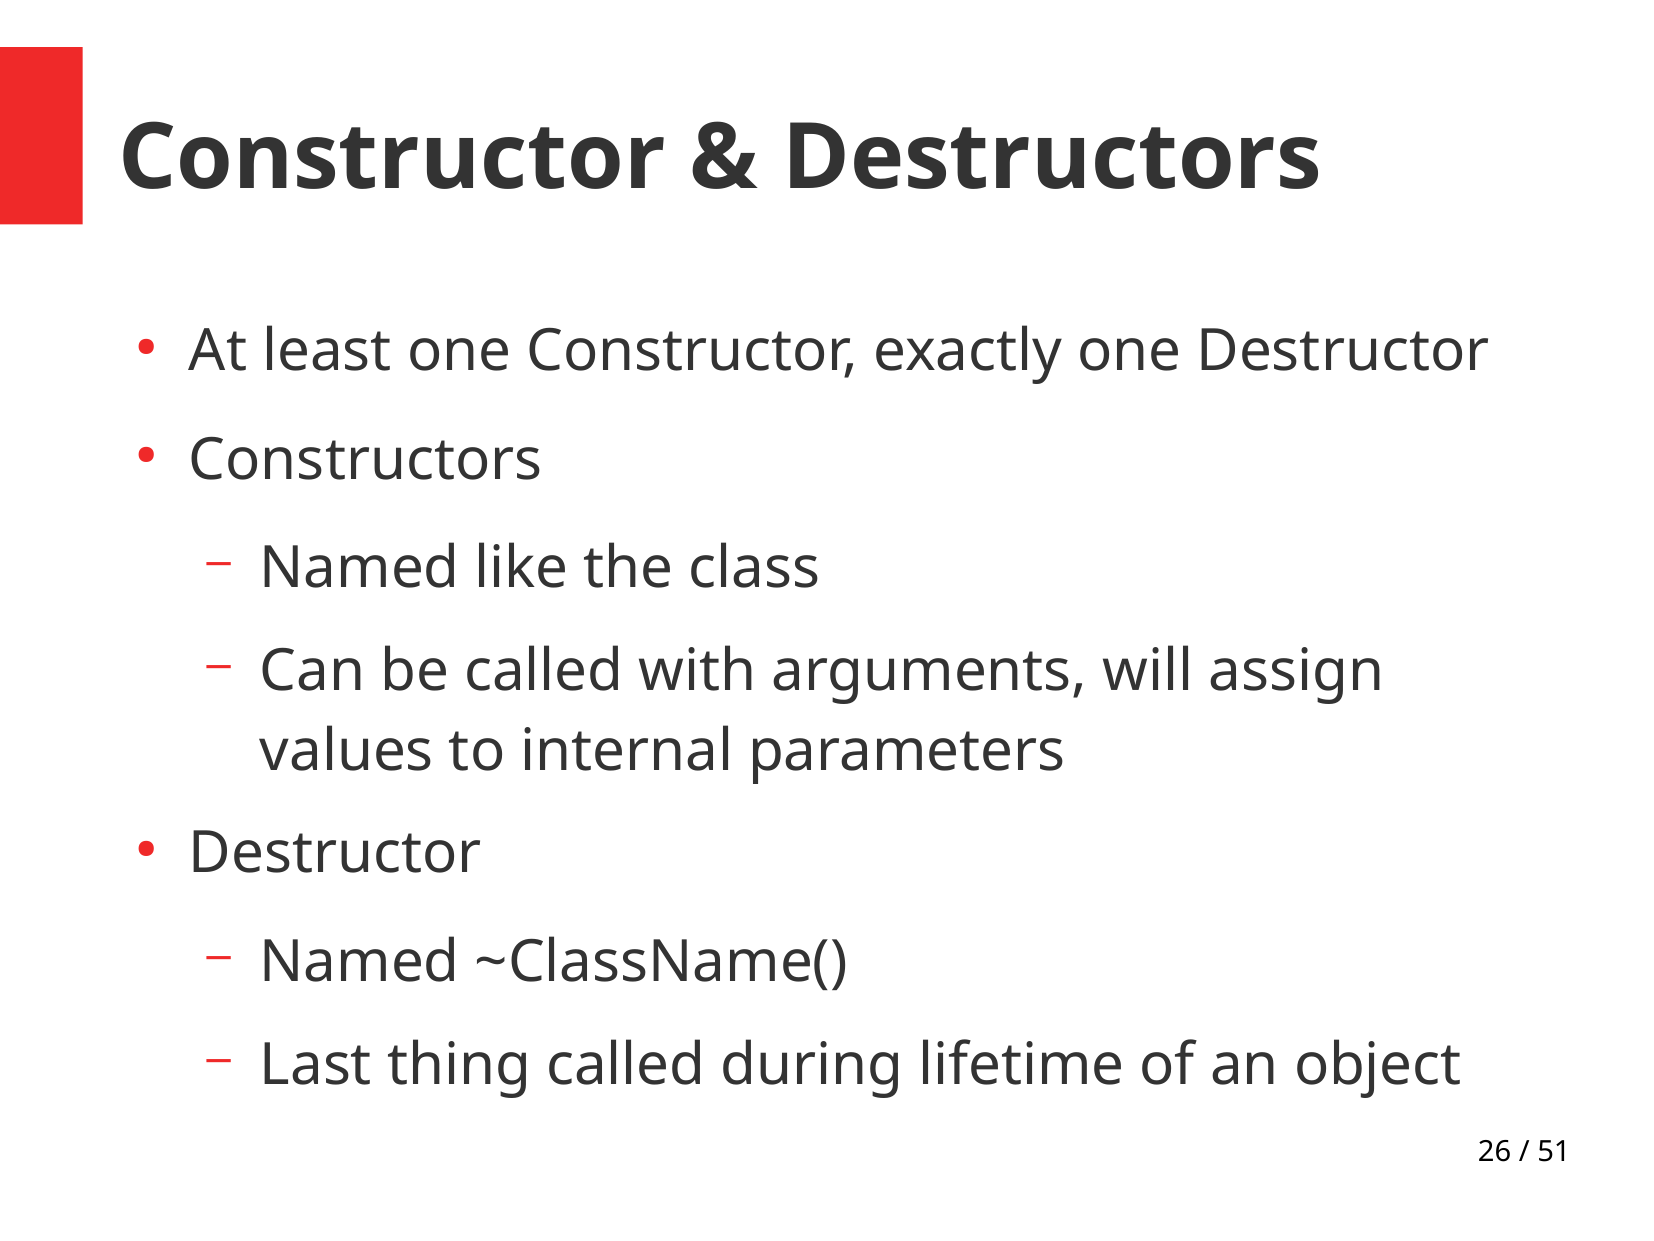

# Constructor & Destructors
At least one Constructor, exactly one Destructor
Constructors
Named like the class
Can be called with arguments, will assign values to internal parameters
Destructor
Named ~ClassName()
Last thing called during lifetime of an object
26